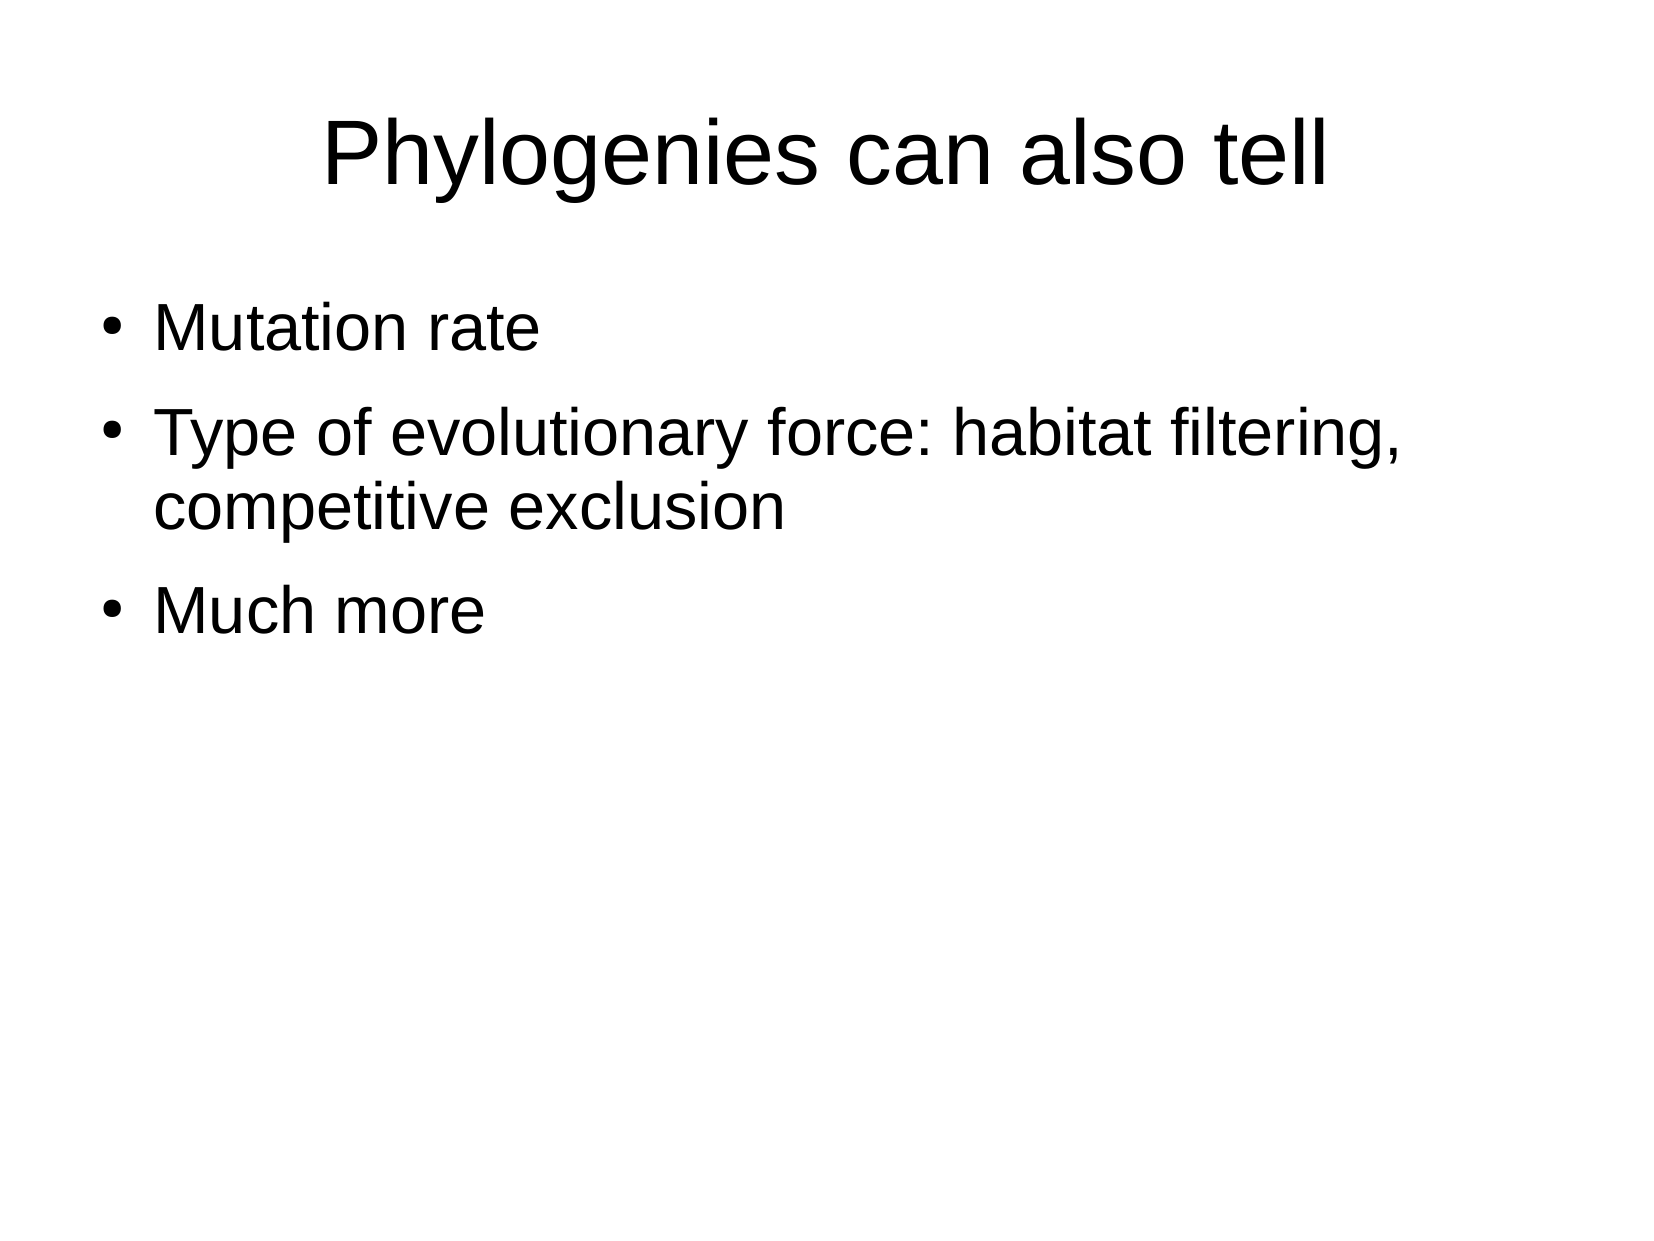

# Phylogenies can also tell
Mutation rate
Type of evolutionary force: habitat filtering, competitive exclusion
Much more